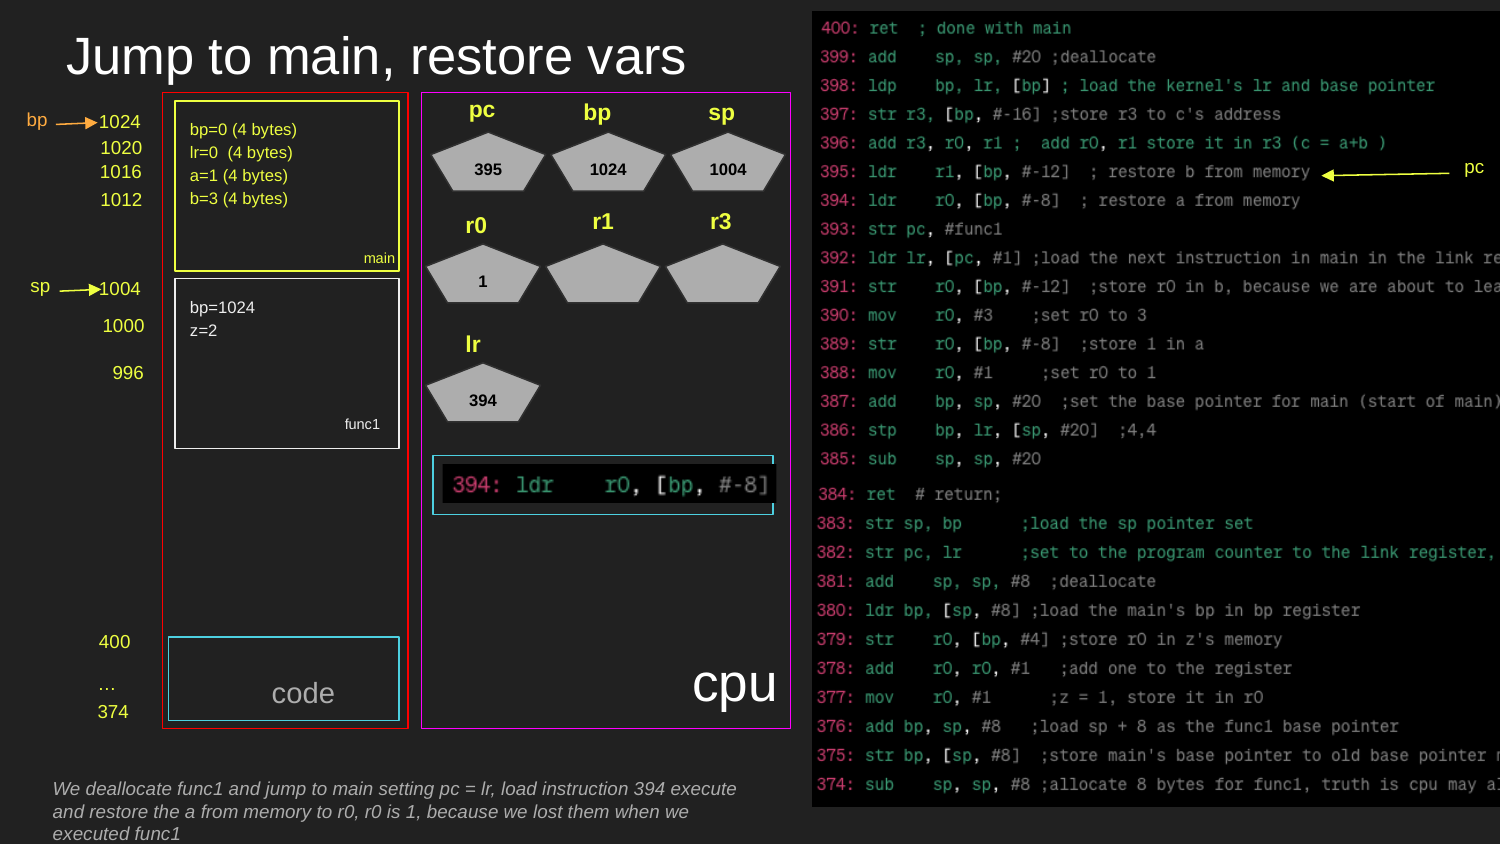

# Jump to main, restore vars
pc
bp
sp
bp
1024
bp=0 (4 bytes)
lr=0 (4 bytes)
a=1 (4 bytes)
b=3 (4 bytes)
1020
395
1024
1004
pc
1016
1012
r1
r3
r0
main
1
sp
1004
bp=1024
z=2
1000
lr
996
394
func1
400
cpu
…
code
374
We deallocate func1 and jump to main setting pc = lr, load instruction 394 execute and restore the a from memory to r0, r0 is 1, because we lost them when we executed func1